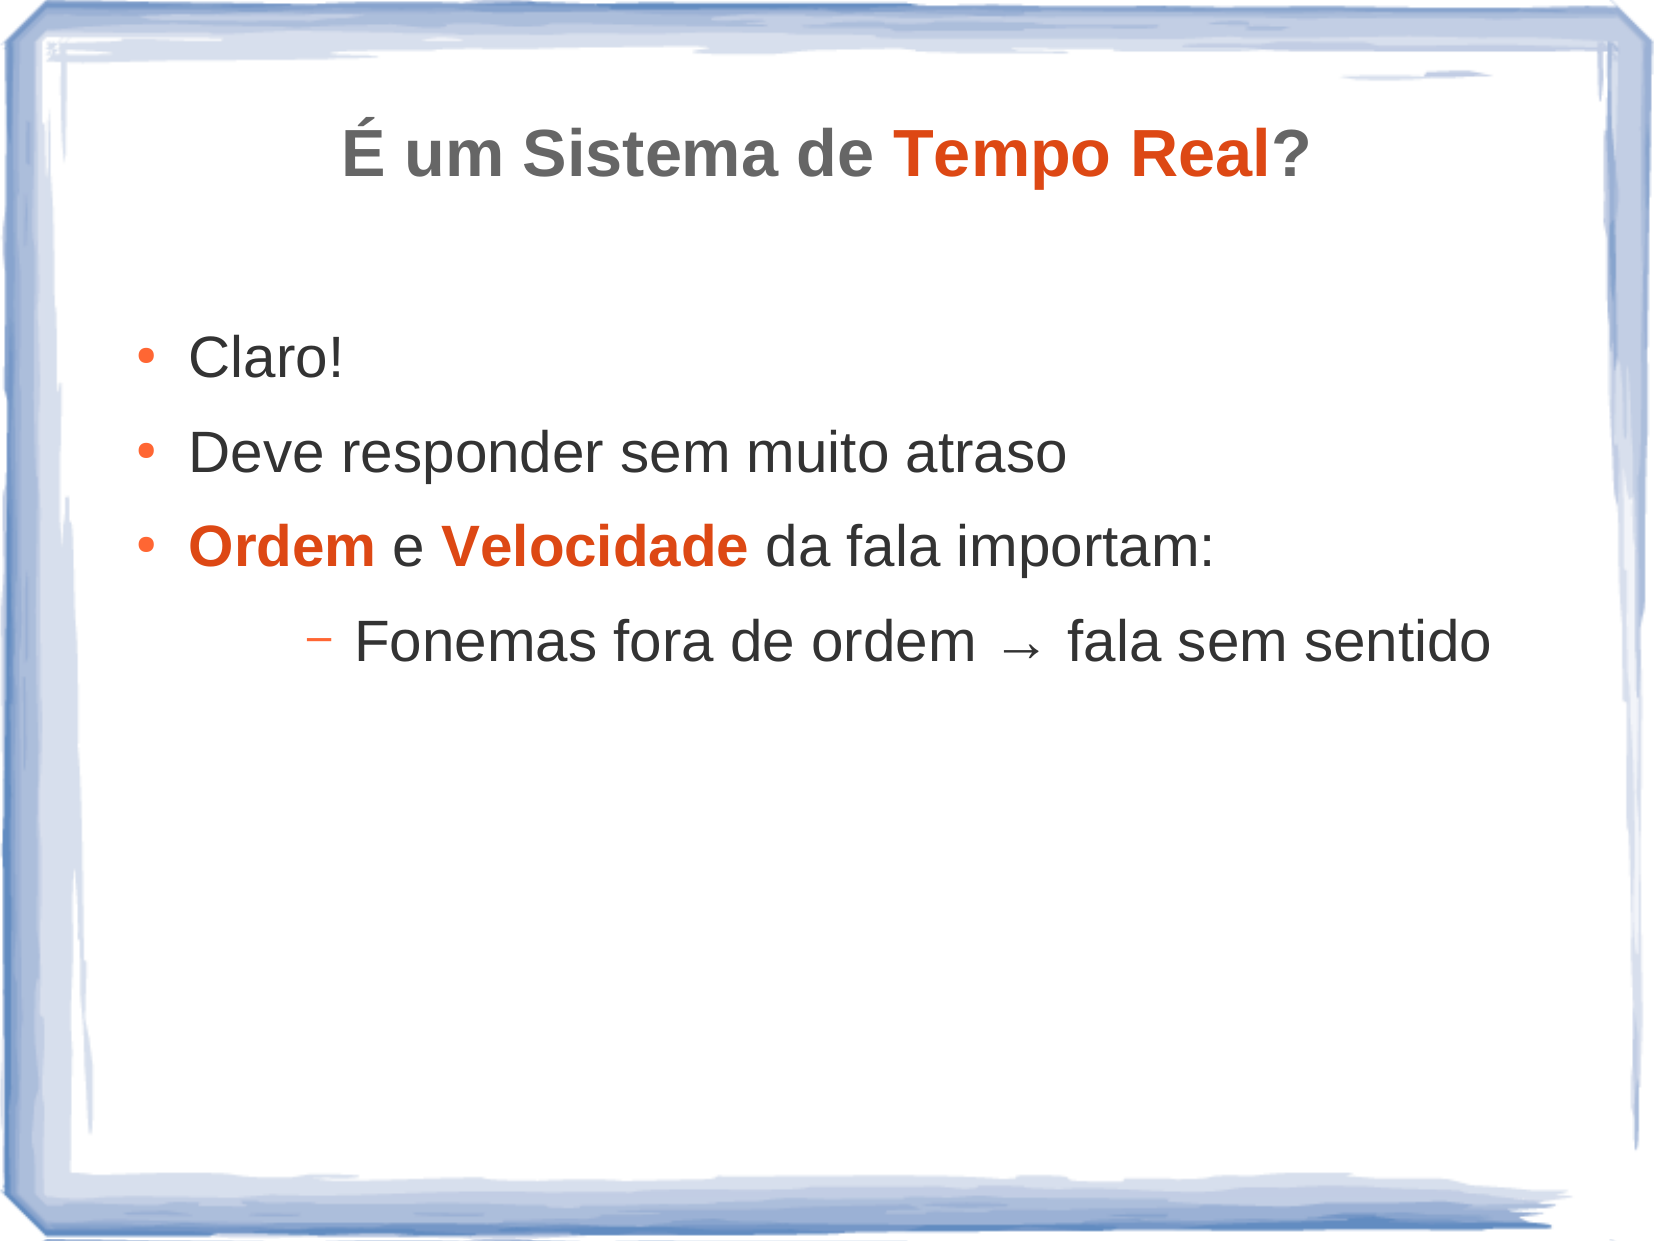

# É um Sistema de Tempo Real?
Claro!
Deve responder sem muito atraso
Ordem e Velocidade da fala importam:
Fonemas fora de ordem → fala sem sentido